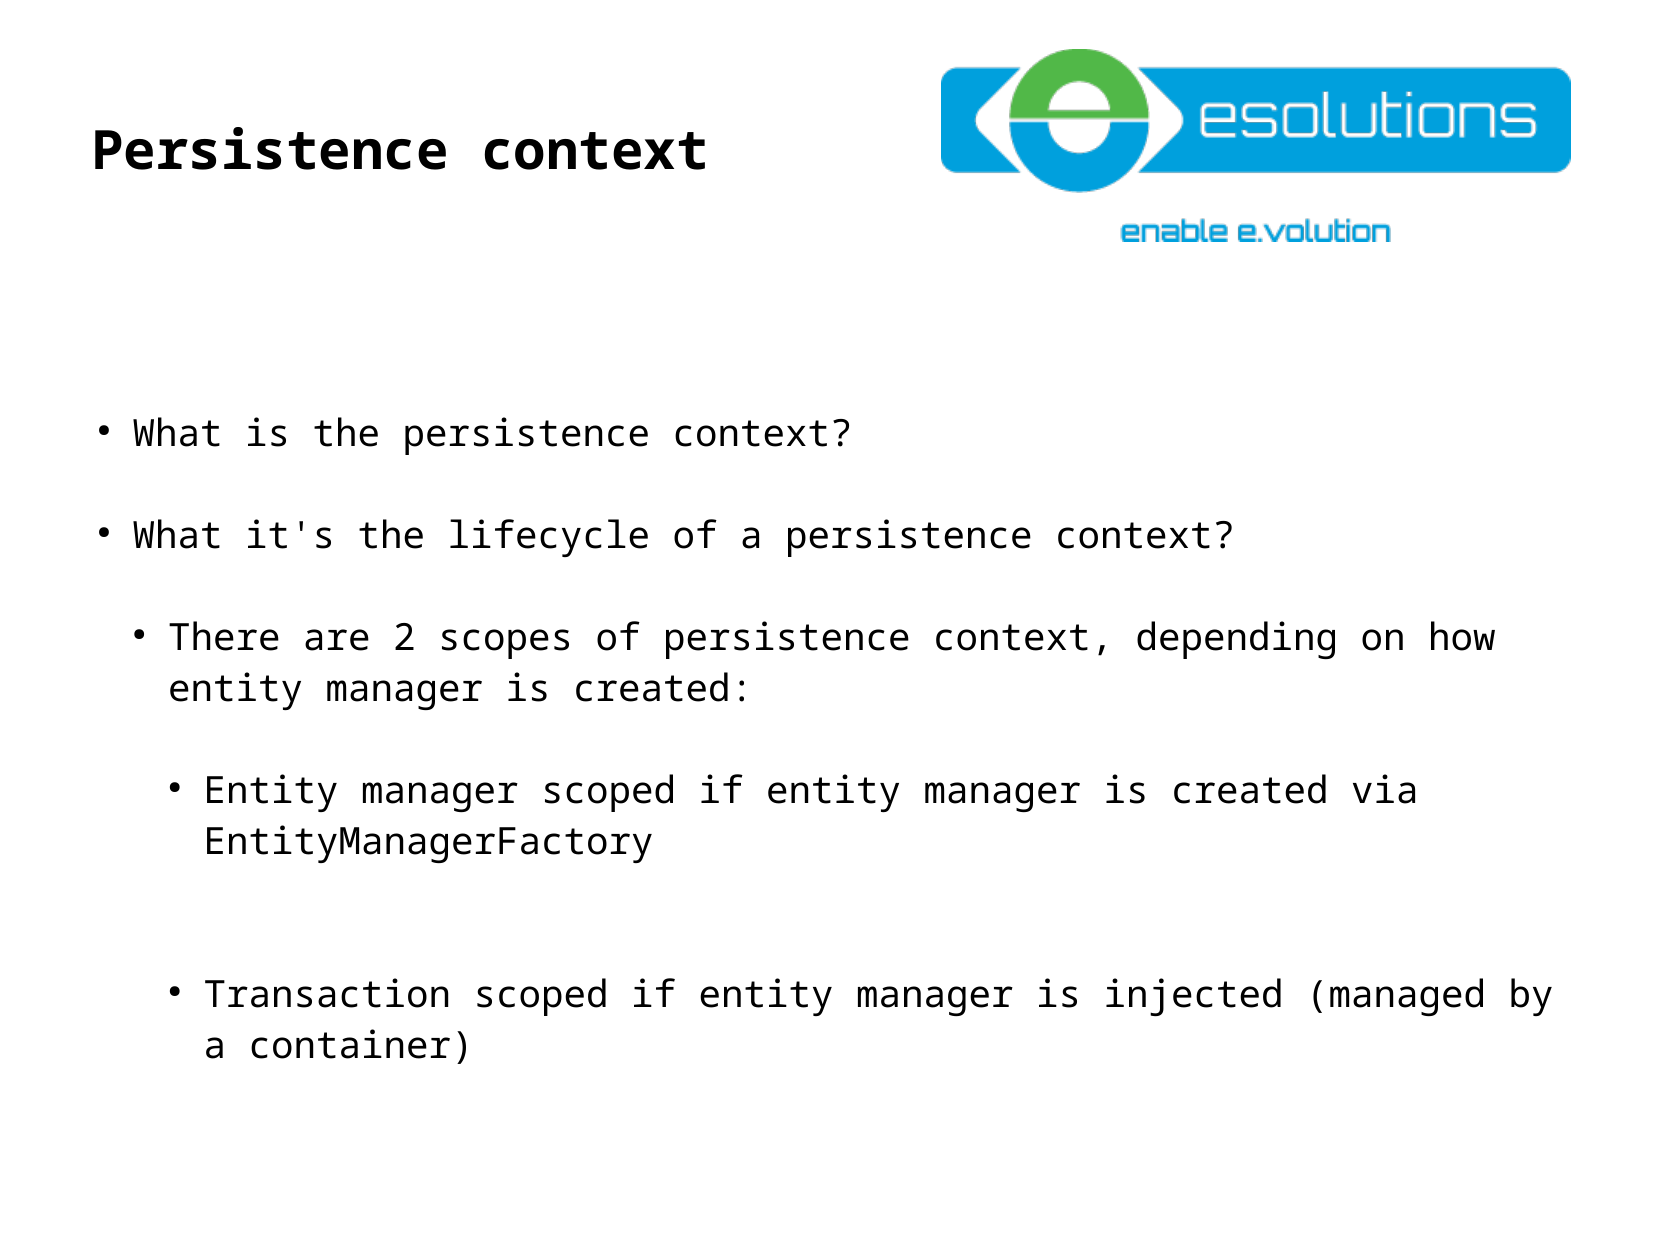

#
Persistence context
What is the persistence context?
What it's the lifecycle of a persistence context?
There are 2 scopes of persistence context, depending on how entity manager is created:
Entity manager scoped if entity manager is created via EntityManagerFactory
Transaction scoped if entity manager is injected (managed by a container)